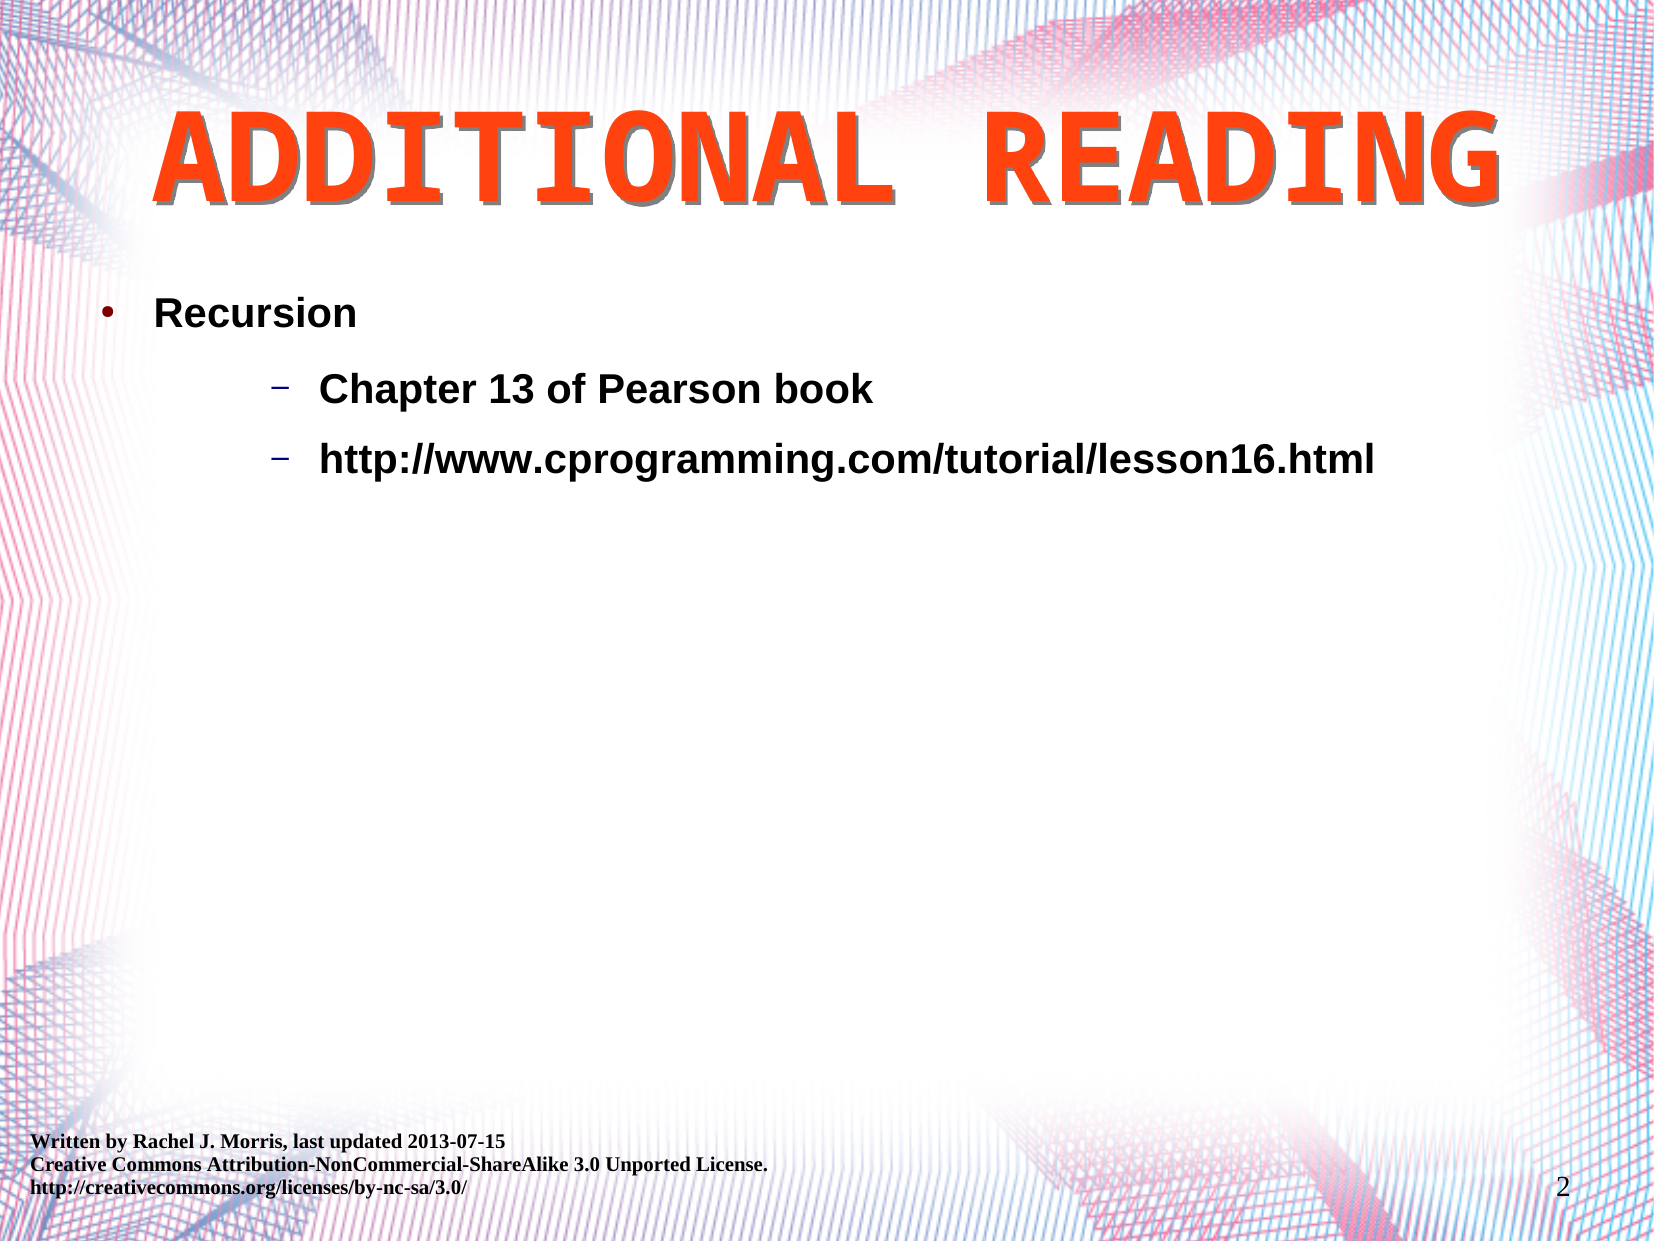

ADDITIONAL READING
# Recursion
Chapter 13 of Pearson book
http://www.cprogramming.com/tutorial/lesson16.html
2